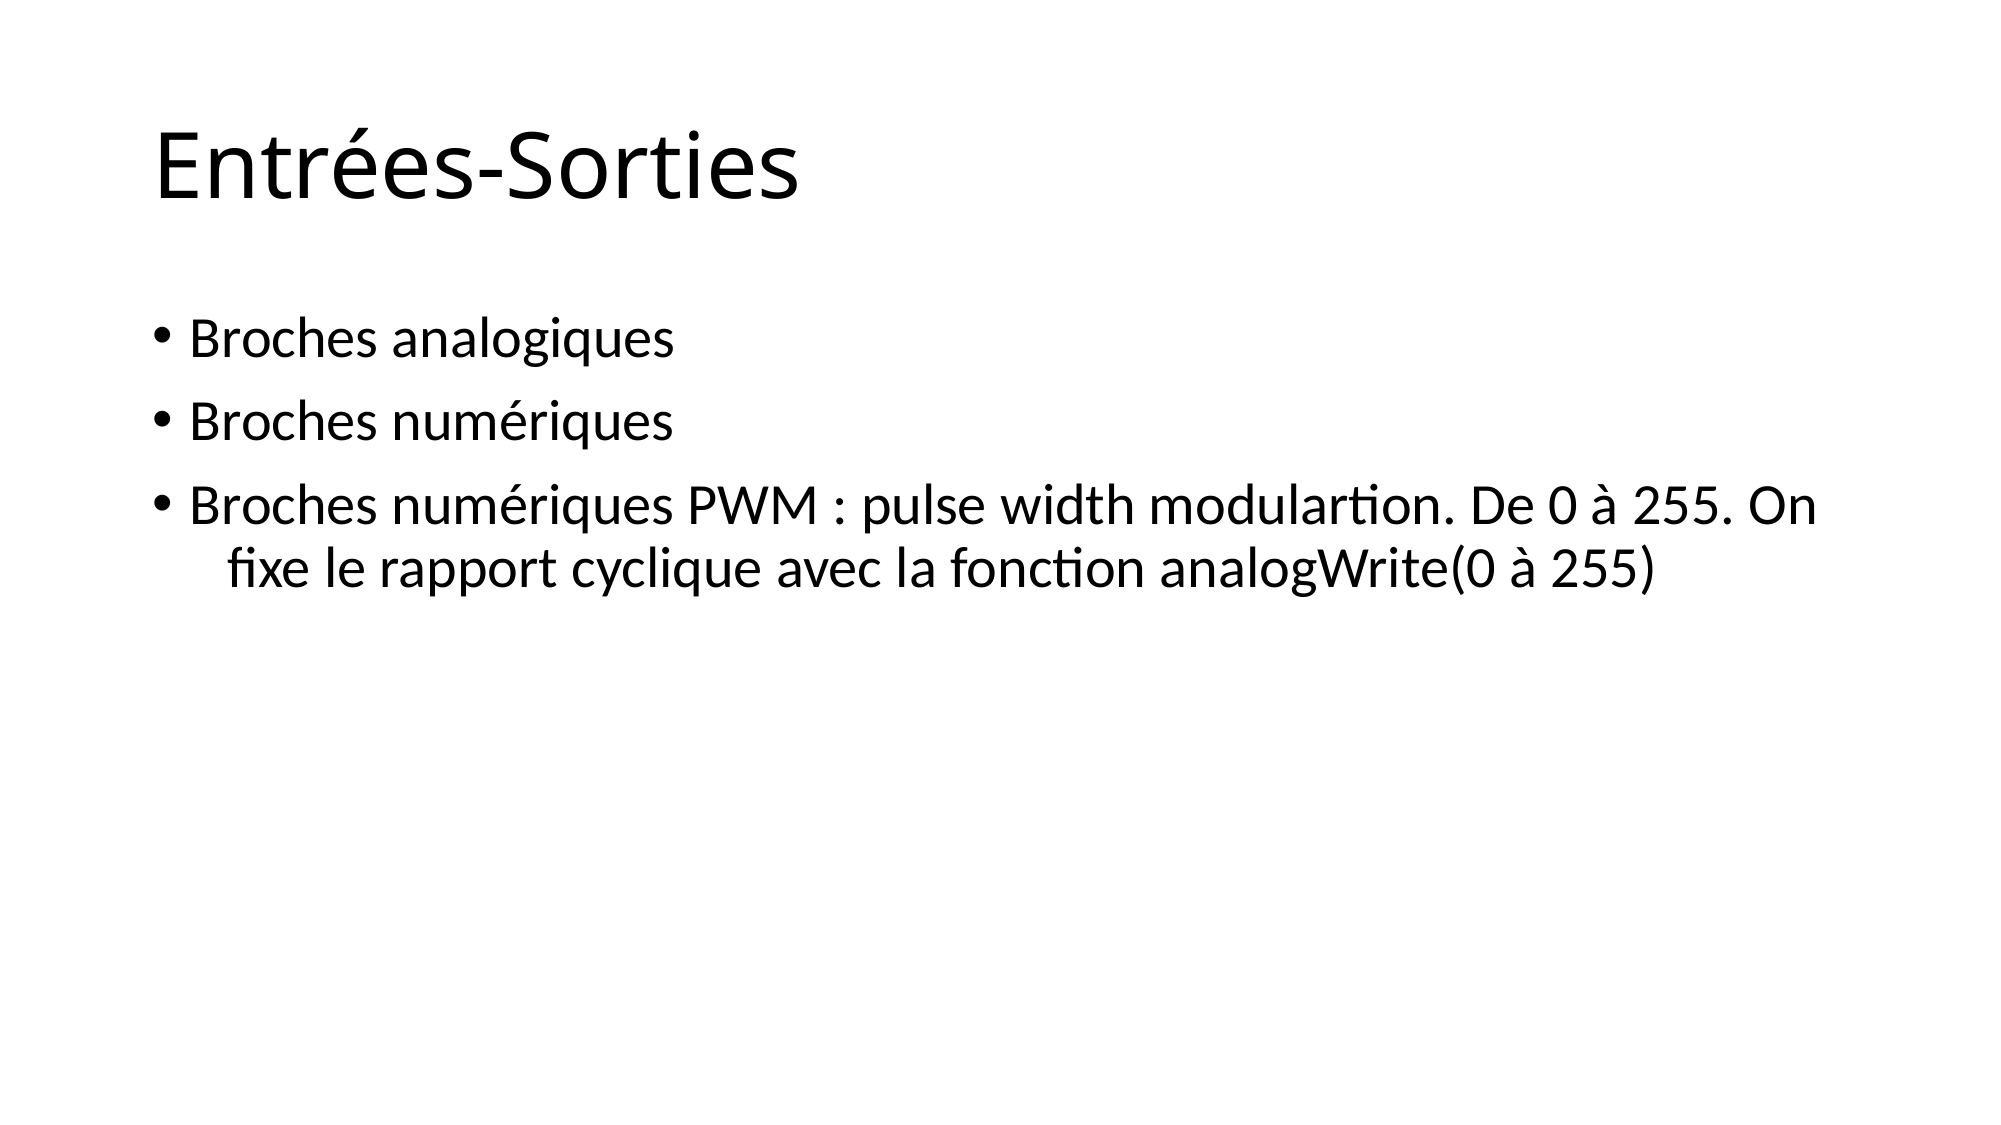

# Entrées-Sorties
Broches analogiques
Broches numériques
Broches numériques PWM : pulse width modulartion. De 0 à 255. On fixe le rapport cyclique avec la fonction analogWrite(0 à 255)